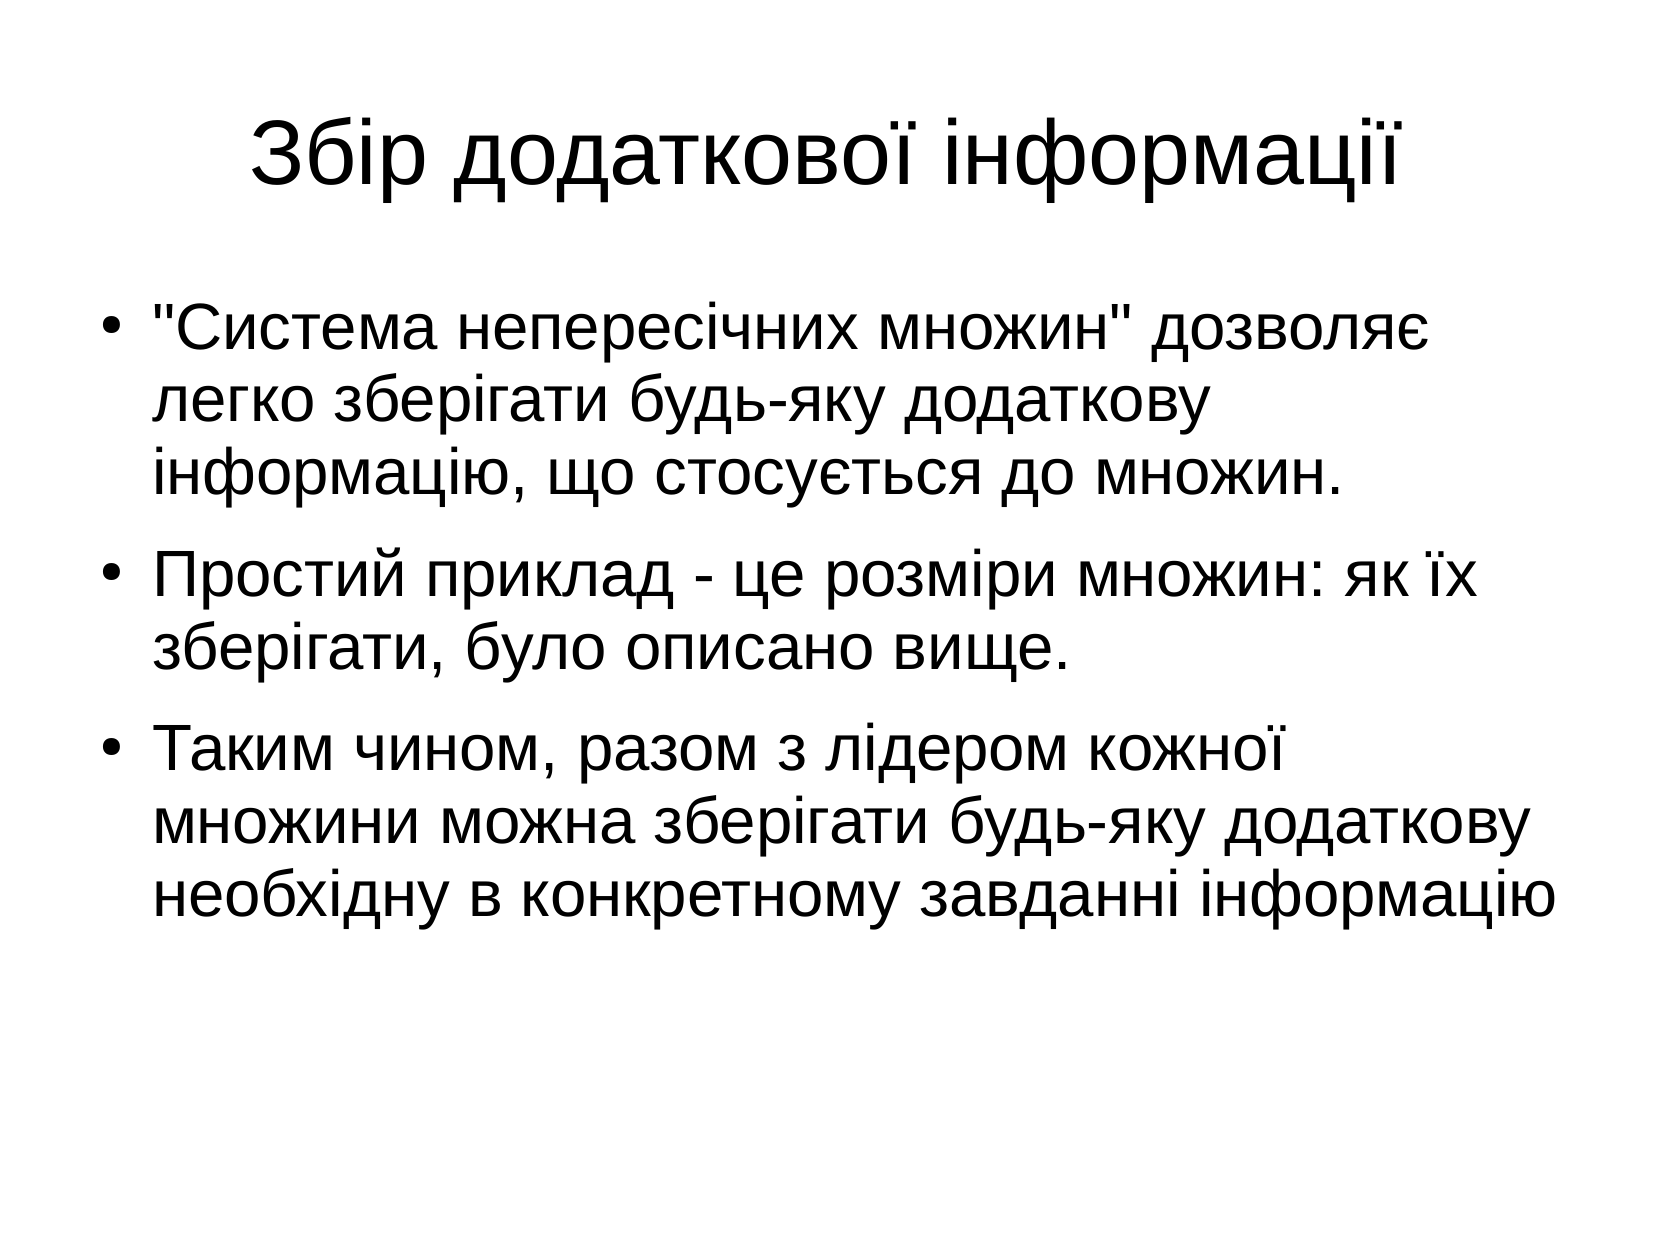

# Збір додаткової інформації
"Система непересічних множин" дозволяє легко зберігати будь-яку додаткову інформацію, що стосується до множин.
Простий приклад - це розміри множин: як їх зберігати, було описано вище.
Таким чином, разом з лідером кожної множини можна зберігати будь-яку додаткову необхідну в конкретному завданні інформацію